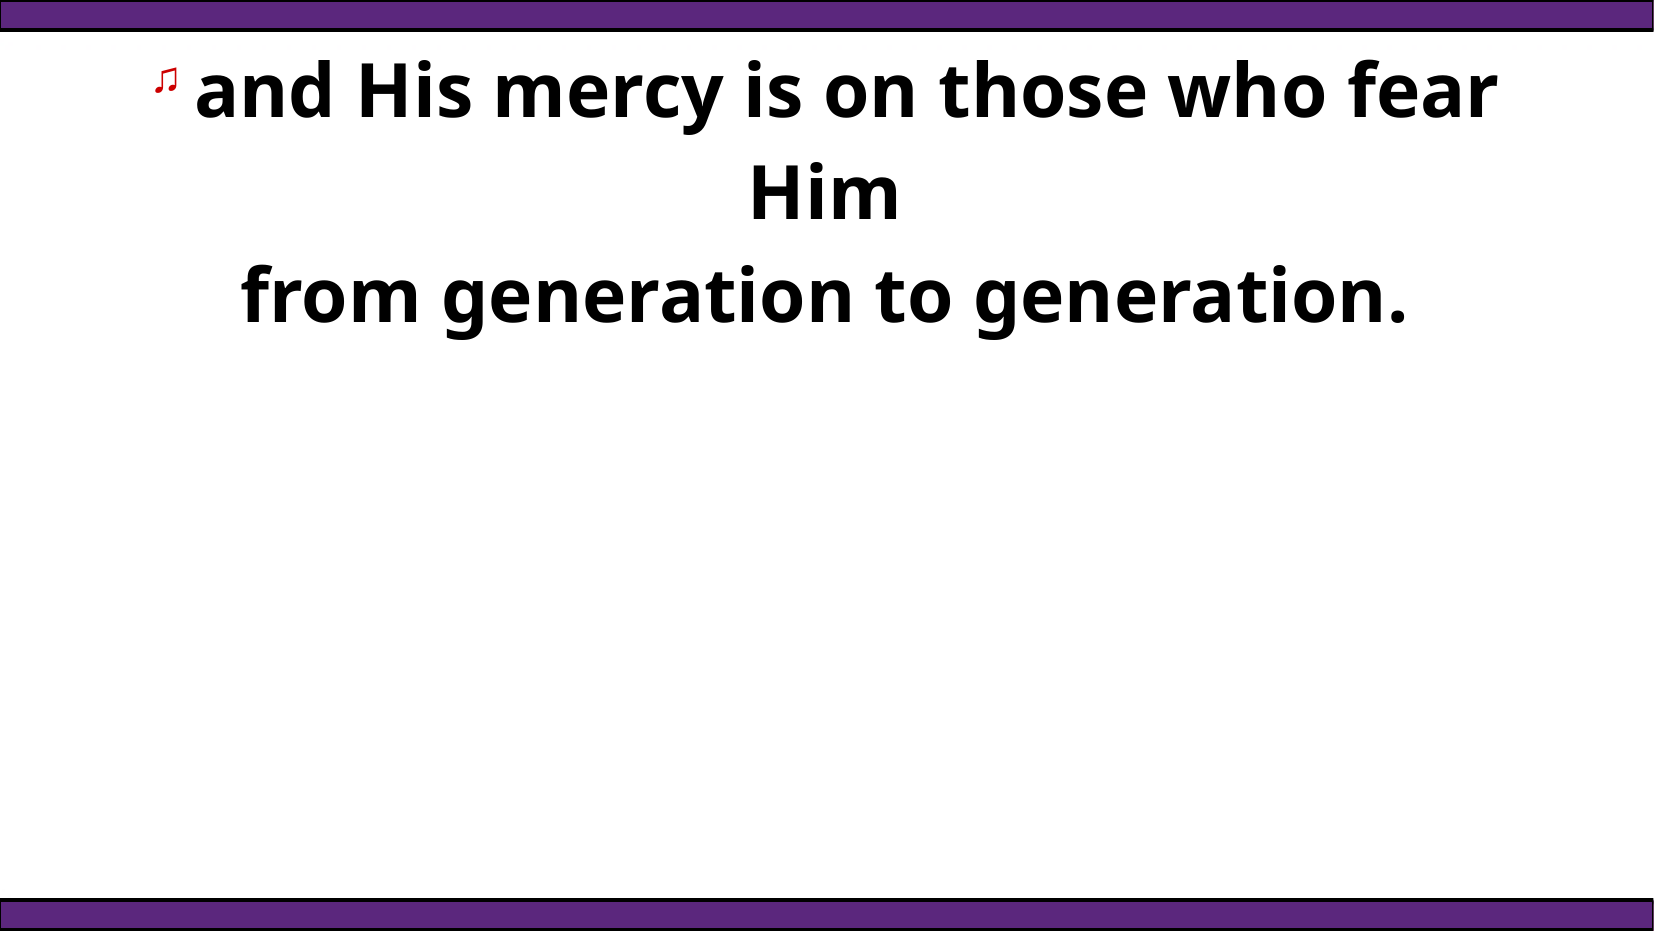

♫ and His mercy is on those who fear Him
from generation to generation.